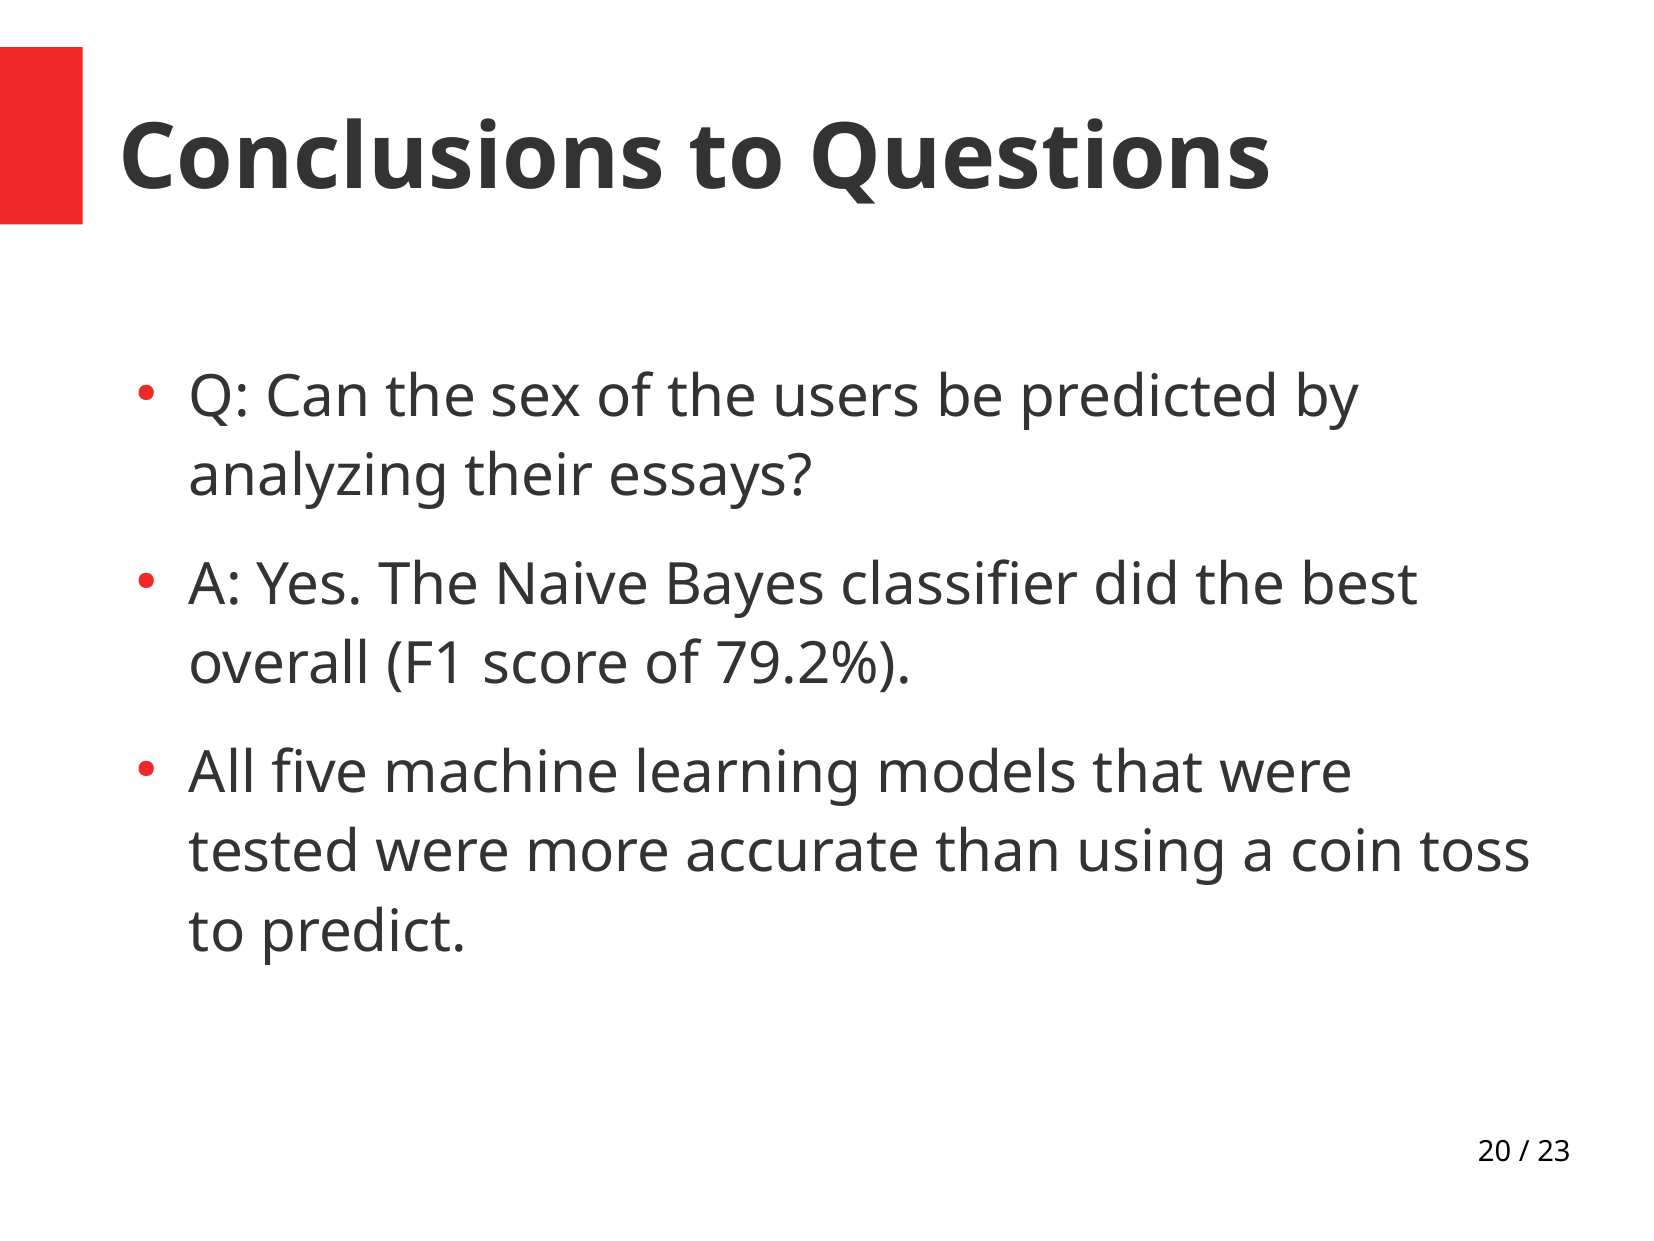

# Conclusions to Questions
Q: Can the sex of the users be predicted by analyzing their essays?
A: Yes. The Naive Bayes classifier did the best overall (F1 score of 79.2%).
All five machine learning models that were tested were more accurate than using a coin toss to predict.
20